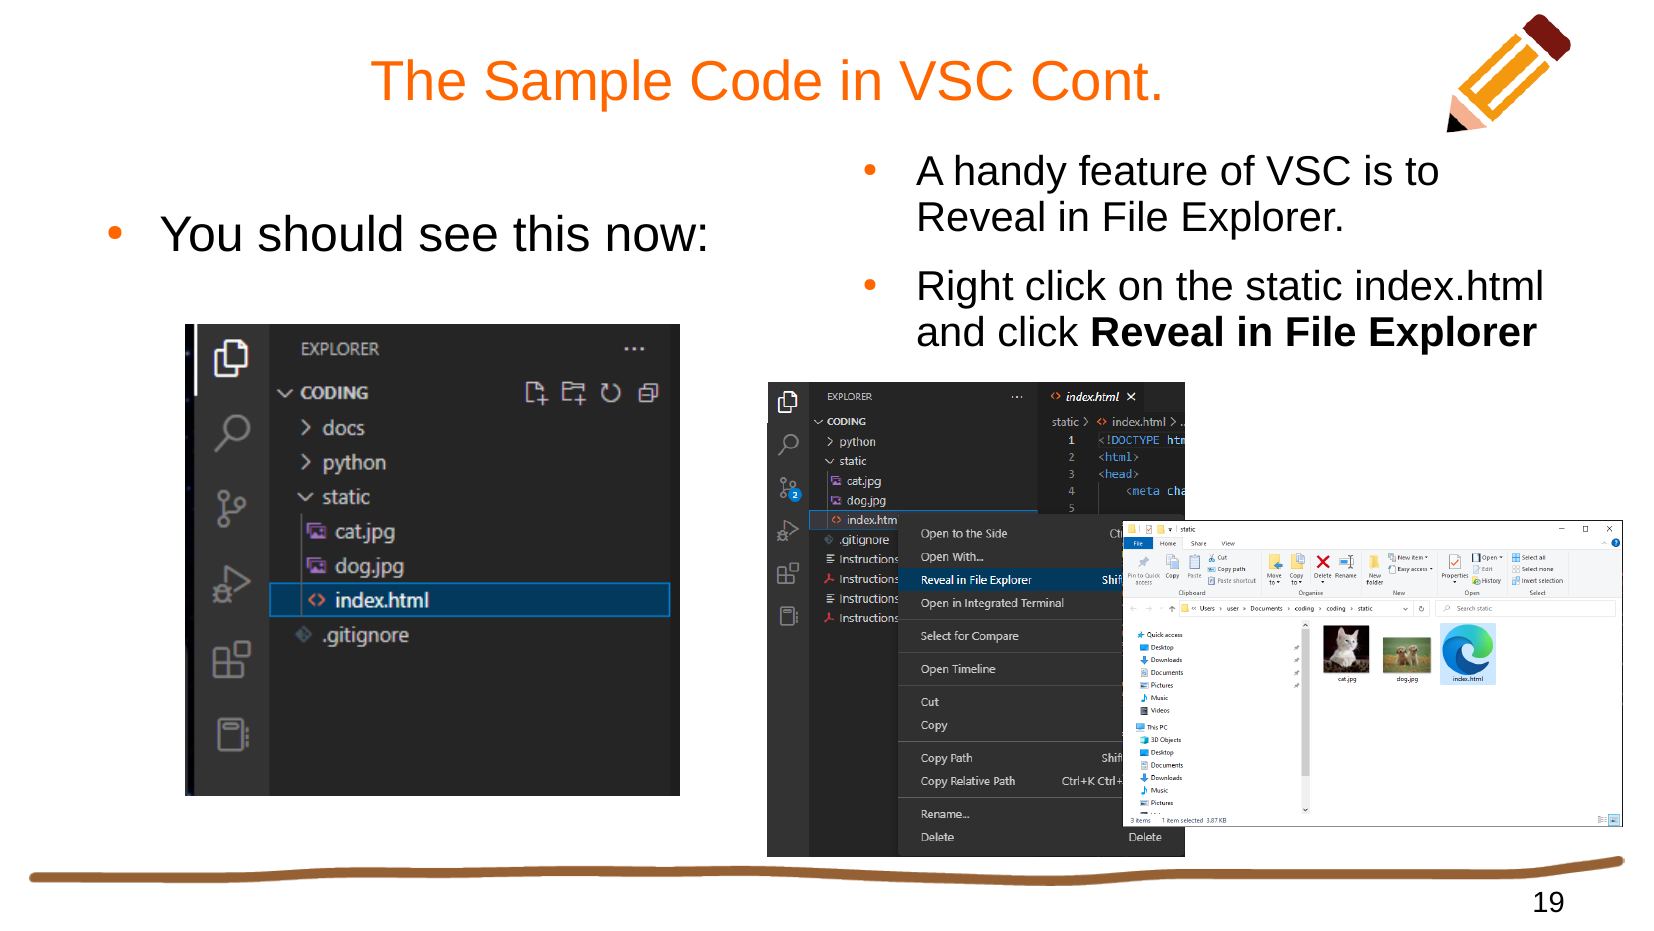

# The Sample Code in VSC Cont.
A handy feature of VSC is to Reveal in File Explorer.
Right click on the static index.html and click Reveal in File Explorer
You should see this now:
19